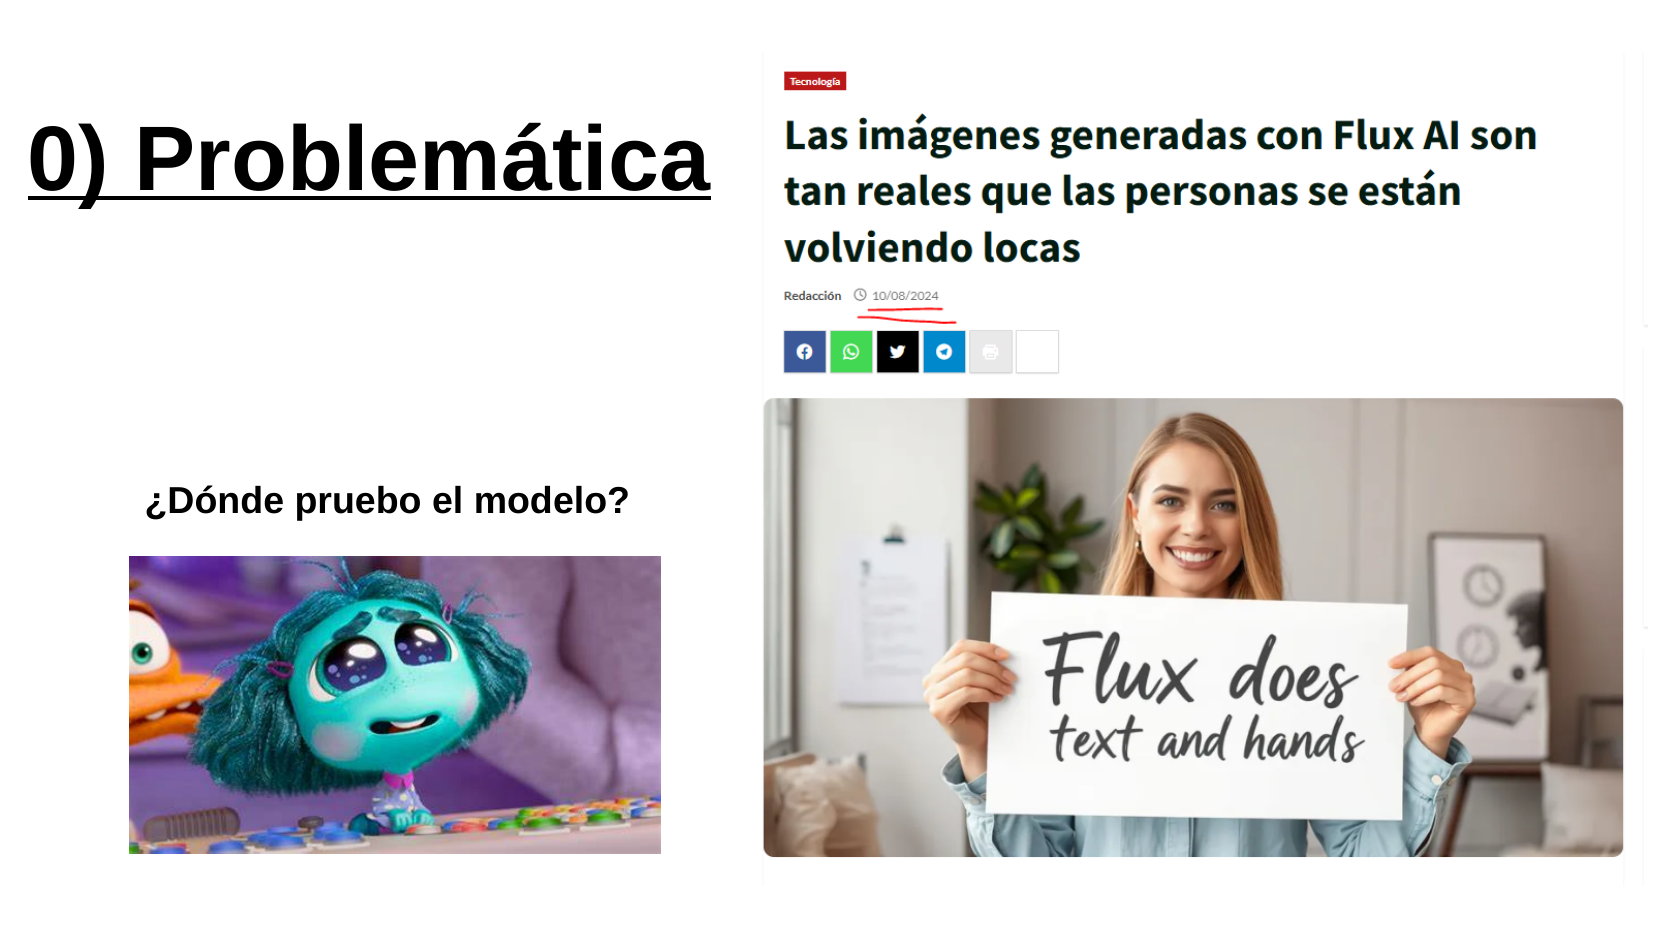

# 0) Problemática
¿Dónde pruebo el modelo?